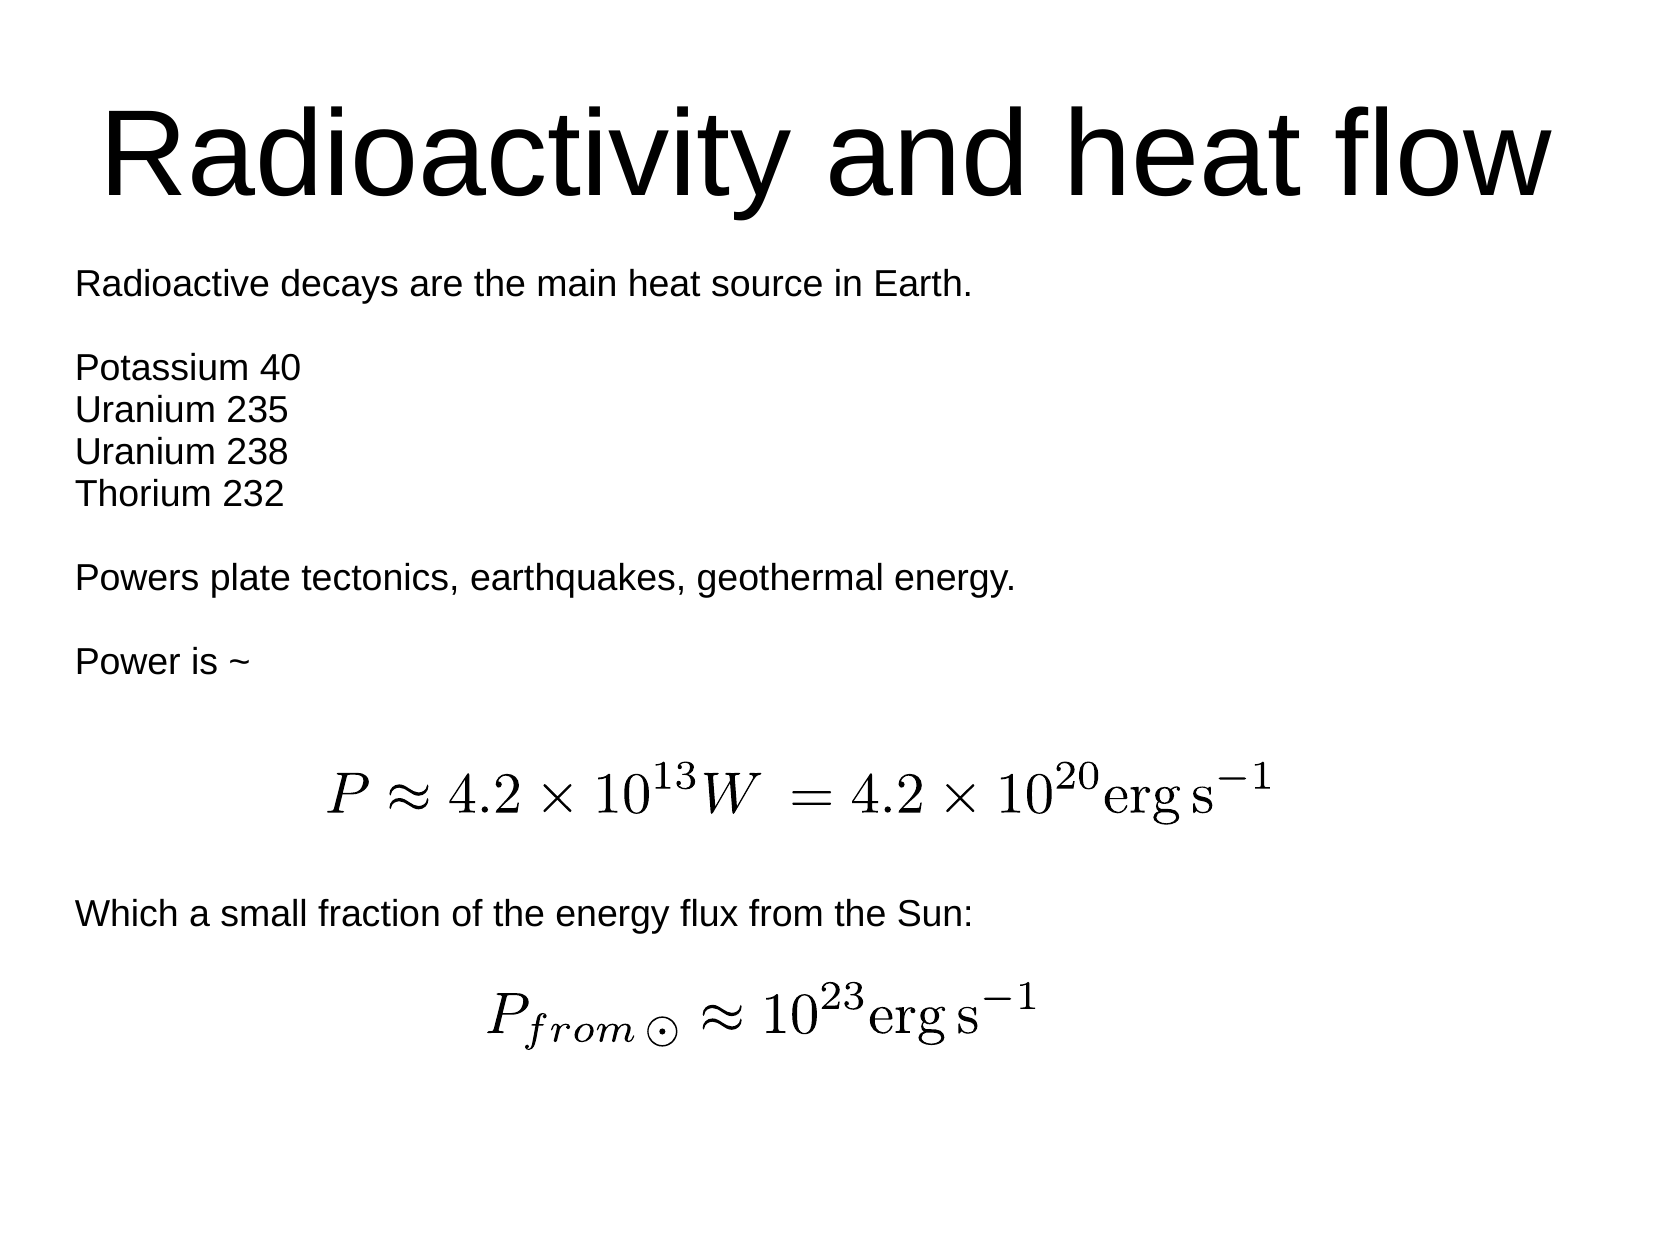

# Radioactivity and heat flow
Radioactive decays are the main heat source in Earth.
Potassium 40
Uranium 235
Uranium 238
Thorium 232
Powers plate tectonics, earthquakes, geothermal energy.
Power is ~
Which a small fraction of the energy flux from the Sun: